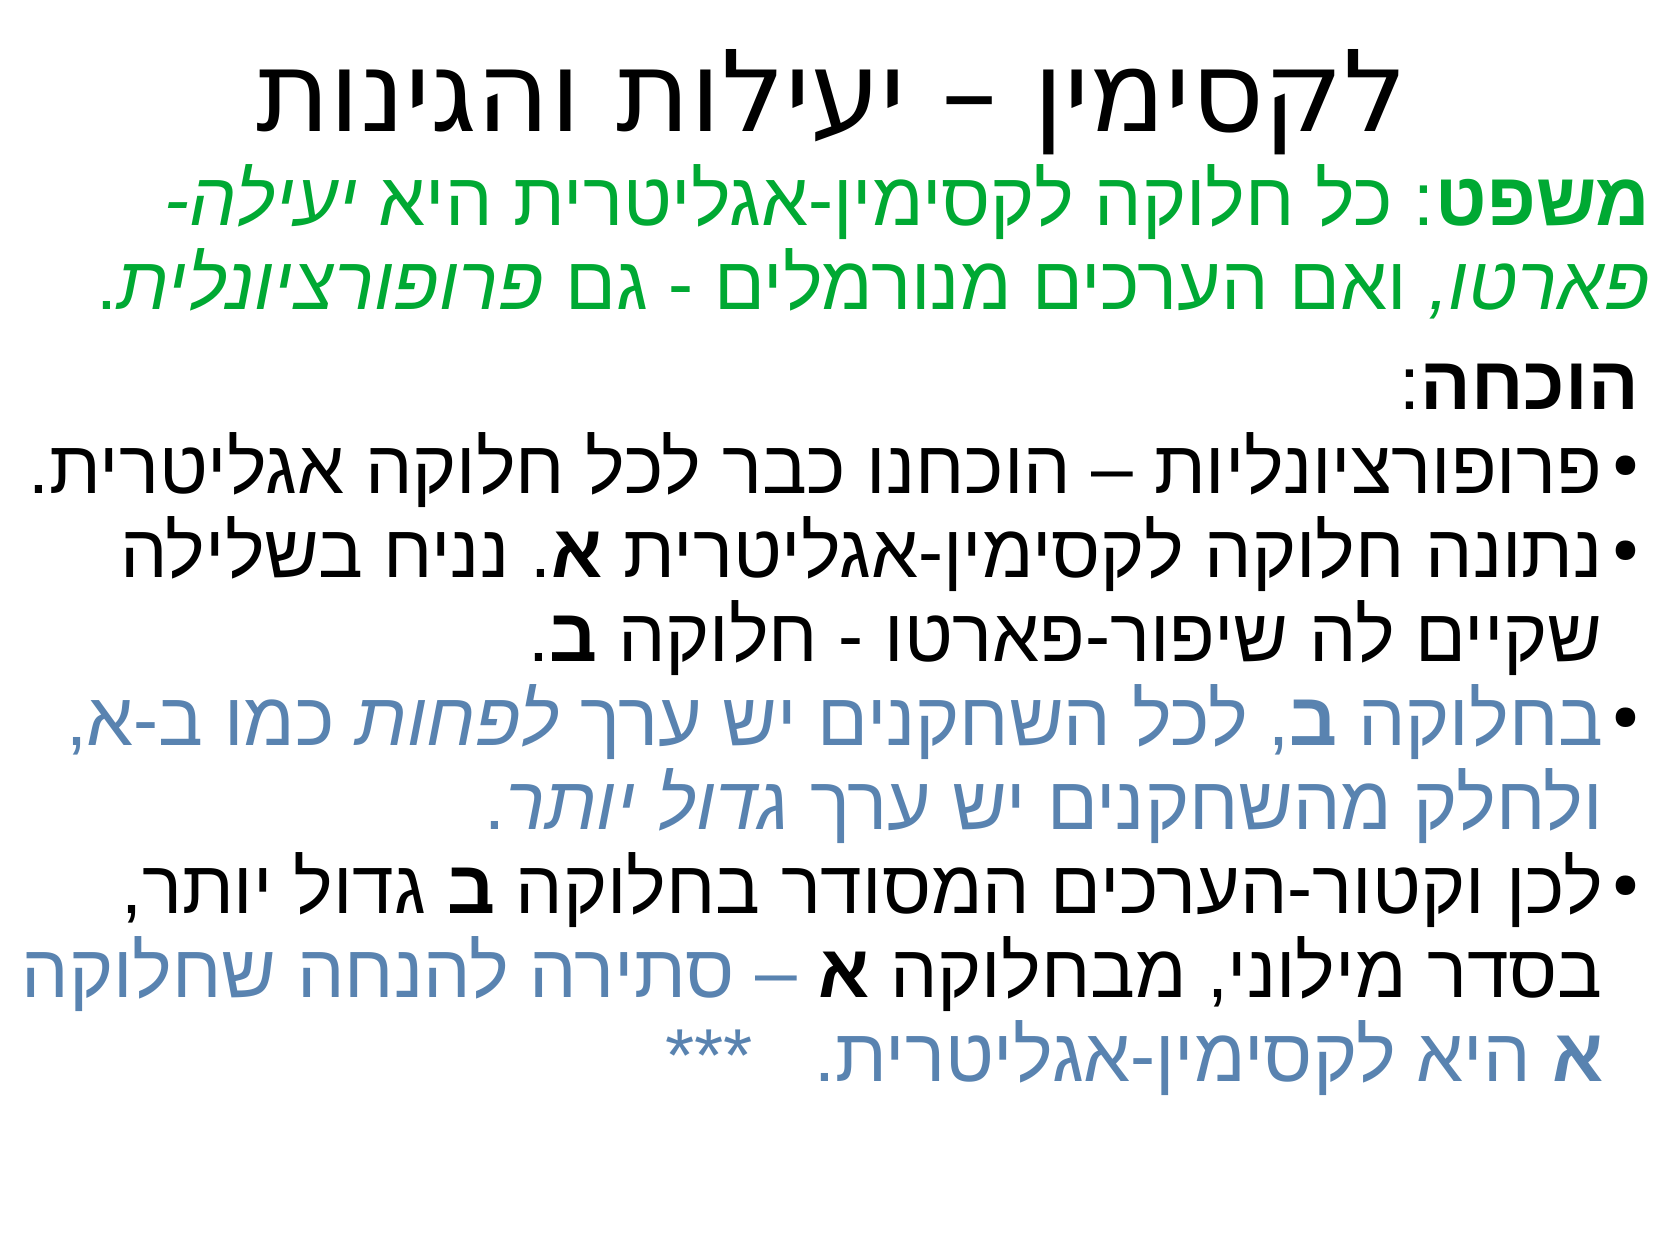

# לקסימין – יעילות והגינות
משפט: כל חלוקה לקסימין-אגליטרית היא יעילה- פארטו, ואם הערכים מנורמלים - גם פרופורציונלית.
הוכחה:
פרופורציונליות – הוכחנו כבר לכל חלוקה אגליטרית.
נתונה חלוקה לקסימין-אגליטרית א. נניח בשלילה שקיים לה שיפור-פארטו - חלוקה ב.
בחלוקה ב, לכל השחקנים יש ערך לפחות כמו ב-א, ולחלק מהשחקנים יש ערך גדול יותר.
לכן וקטור-הערכים המסודר בחלוקה ב גדול יותר, בסדר מילוני, מבחלוקה א – סתירה להנחה שחלוקה א היא לקסימין-אגליטרית. ***